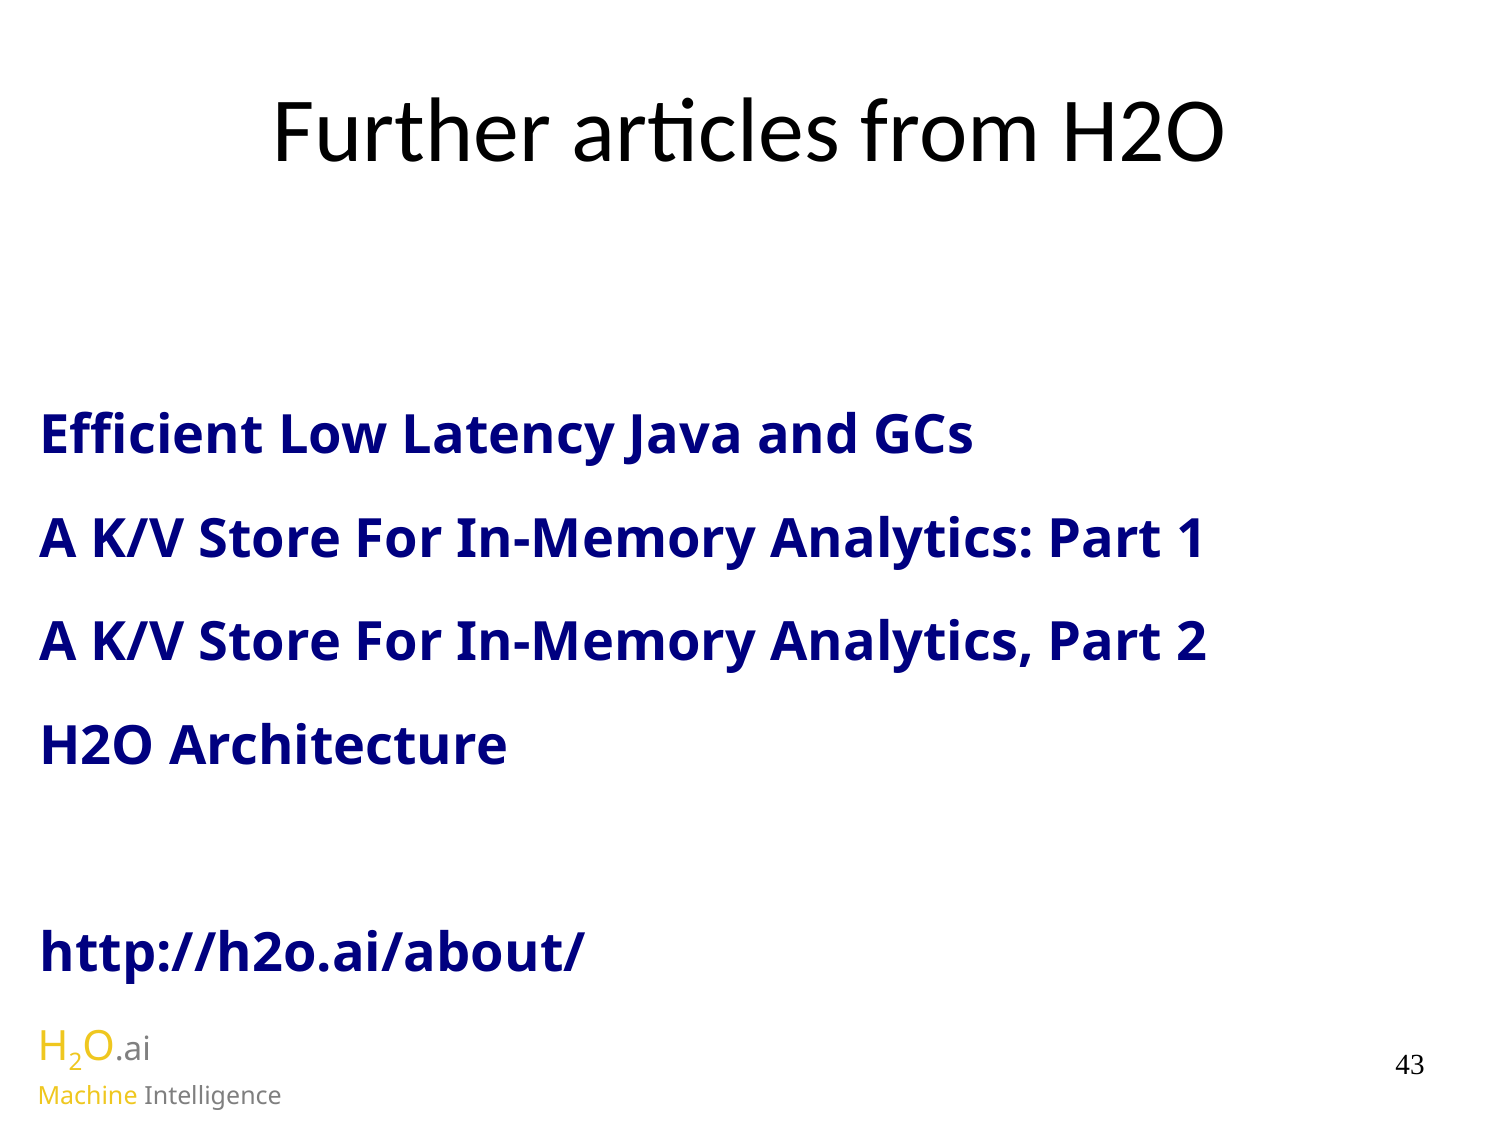

# Further articles from H2O
Efficient Low Latency Java and GCs
A K/V Store For In-Memory Analytics: Part 1
A K/V Store For In-Memory Analytics, Part 2
H2O Architecture
http://h2o.ai/about/
43